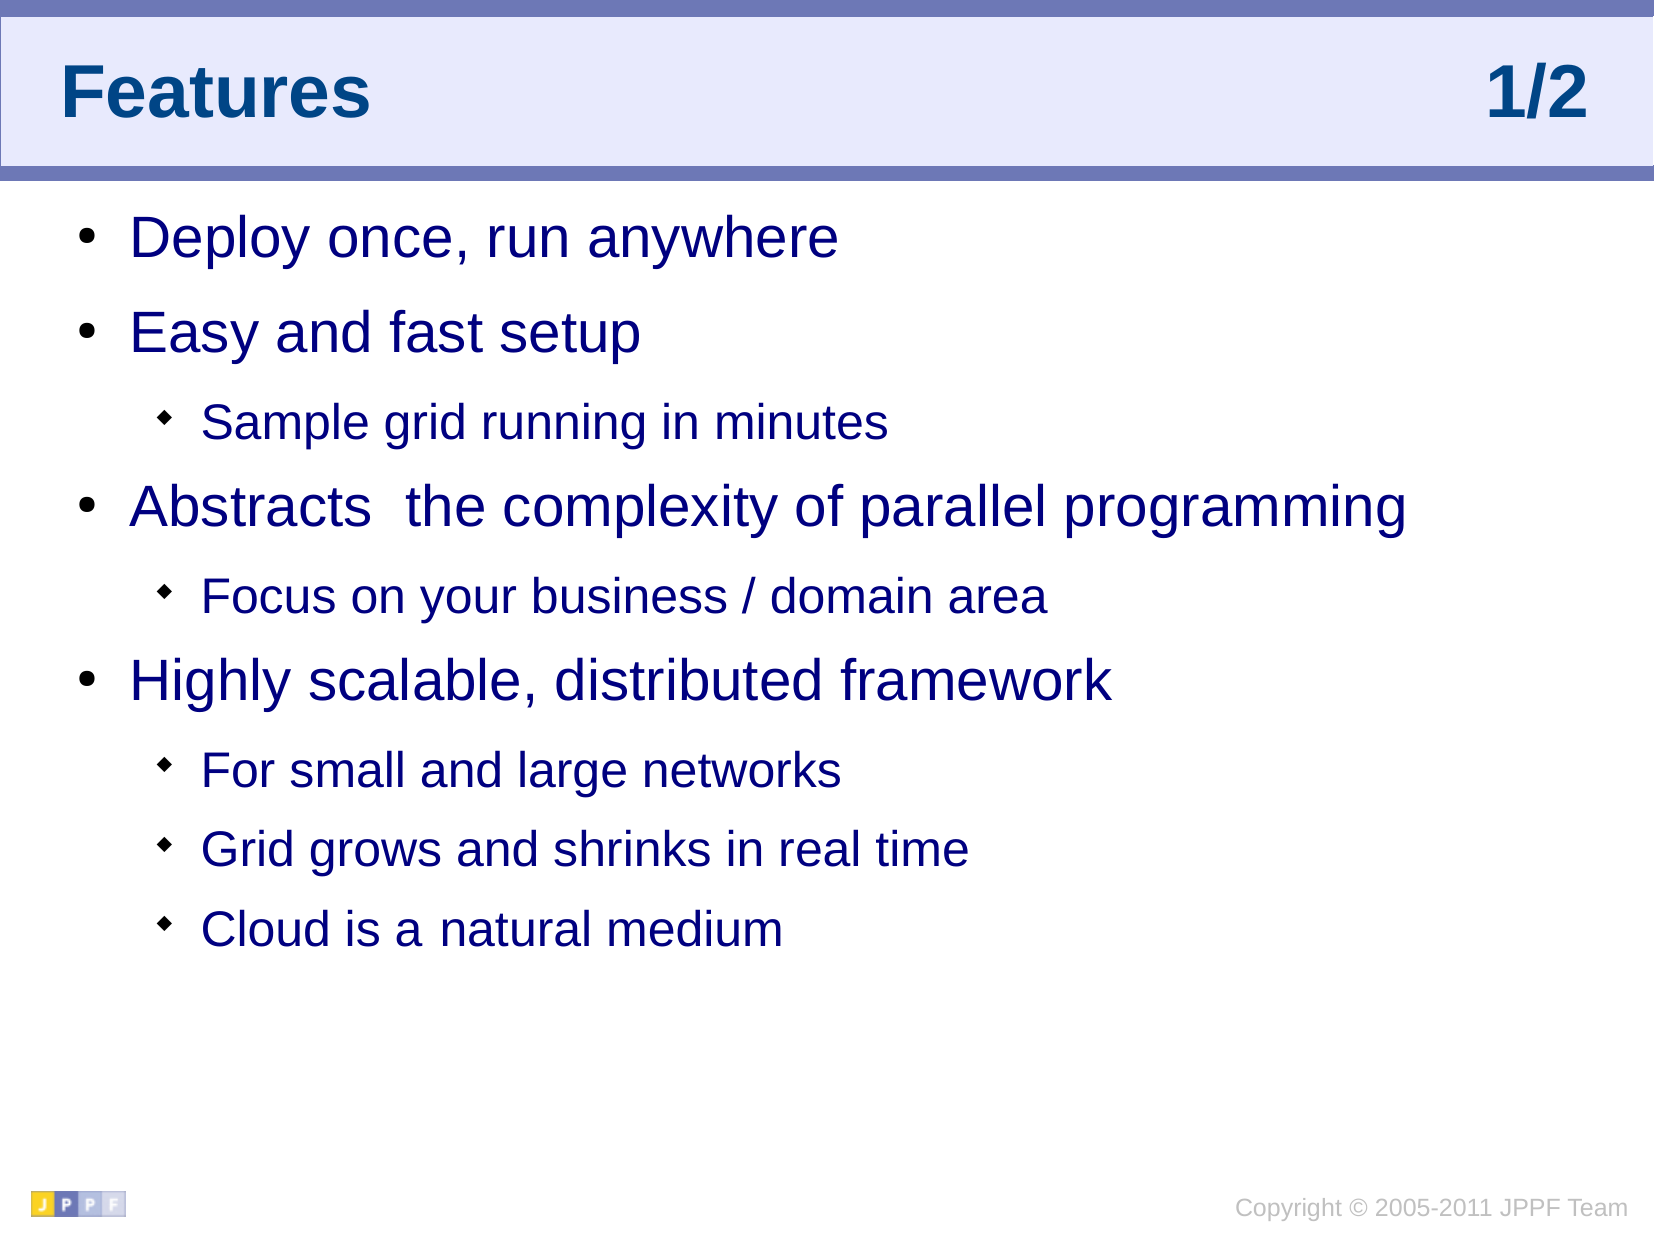

# Features															1/2
Deploy once, run anywhere
Easy and fast setup
Sample grid running in minutes
Abstracts the complexity of parallel programming
Focus on your business / domain area
Highly scalable, distributed framework
For small and large networks
Grid grows and shrinks in real time
Cloud is a	 natural medium